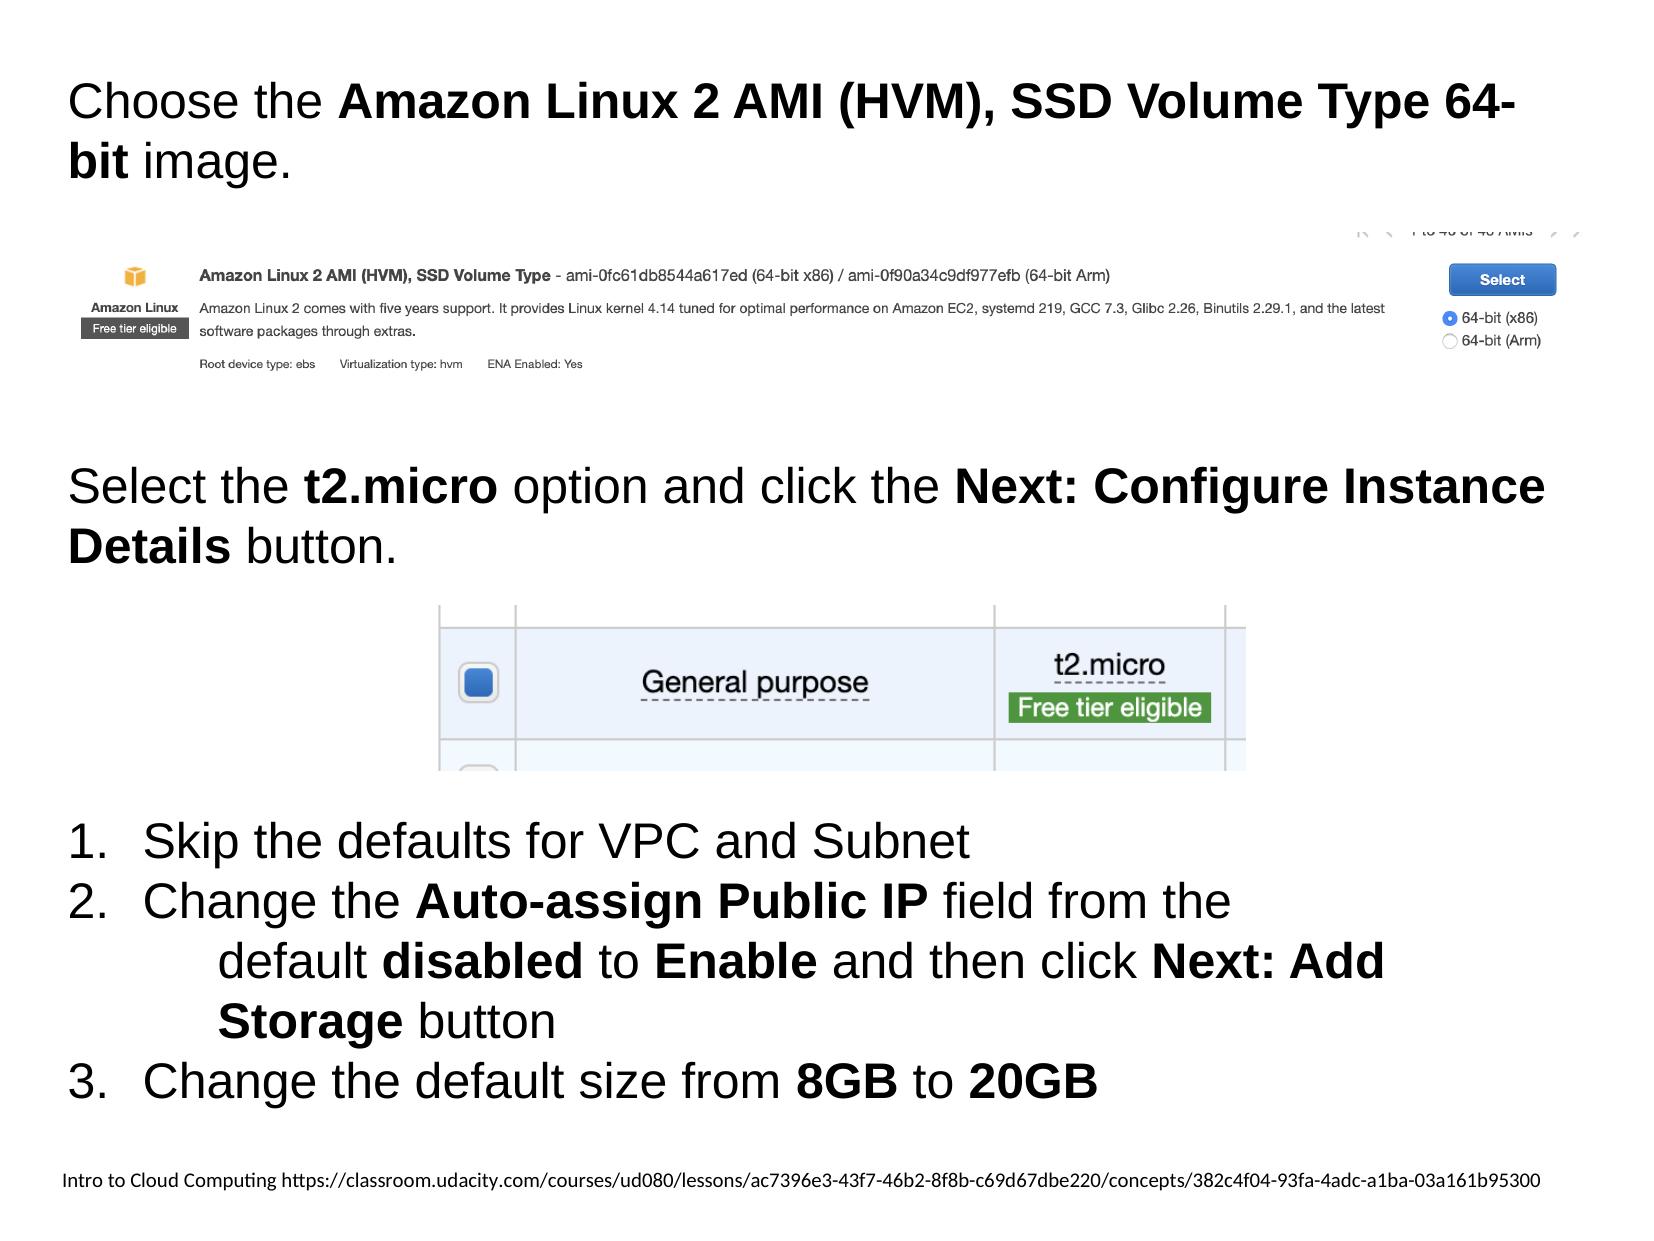

# Choose the Amazon Linux 2 AMI (HVM), SSD Volume Type 64-bit image.
Select the t2.micro option and click the Next: Configure Instance Details button.
Skip the defaults for VPC and Subnet
Change the Auto-assign Public IP field from the default disabled to Enable and then click Next: Add Storage button
Change the default size from 8GB to 20GB
Intro to Cloud Computing https://classroom.udacity.com/courses/ud080/lessons/ac7396e3-43f7-46b2-8f8b-c69d67dbe220/concepts/382c4f04-93fa-4adc-a1ba-03a161b95300